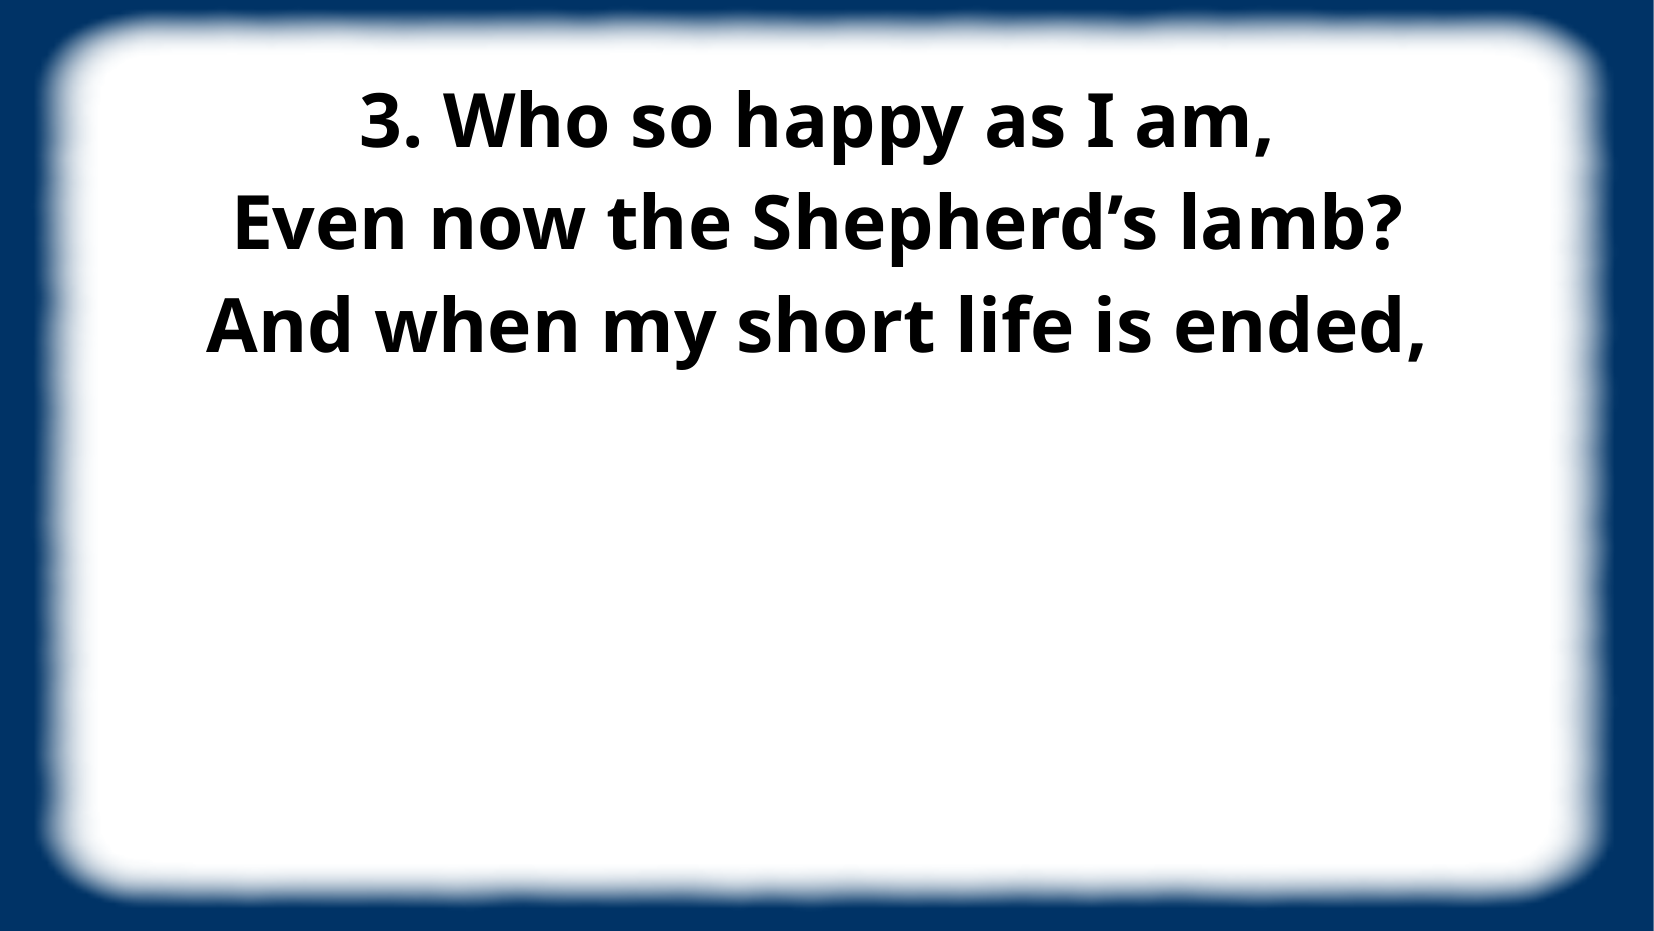

3. Who so happy as I am,
Even now the Shepherd’s lamb?
And when my short life is ended,